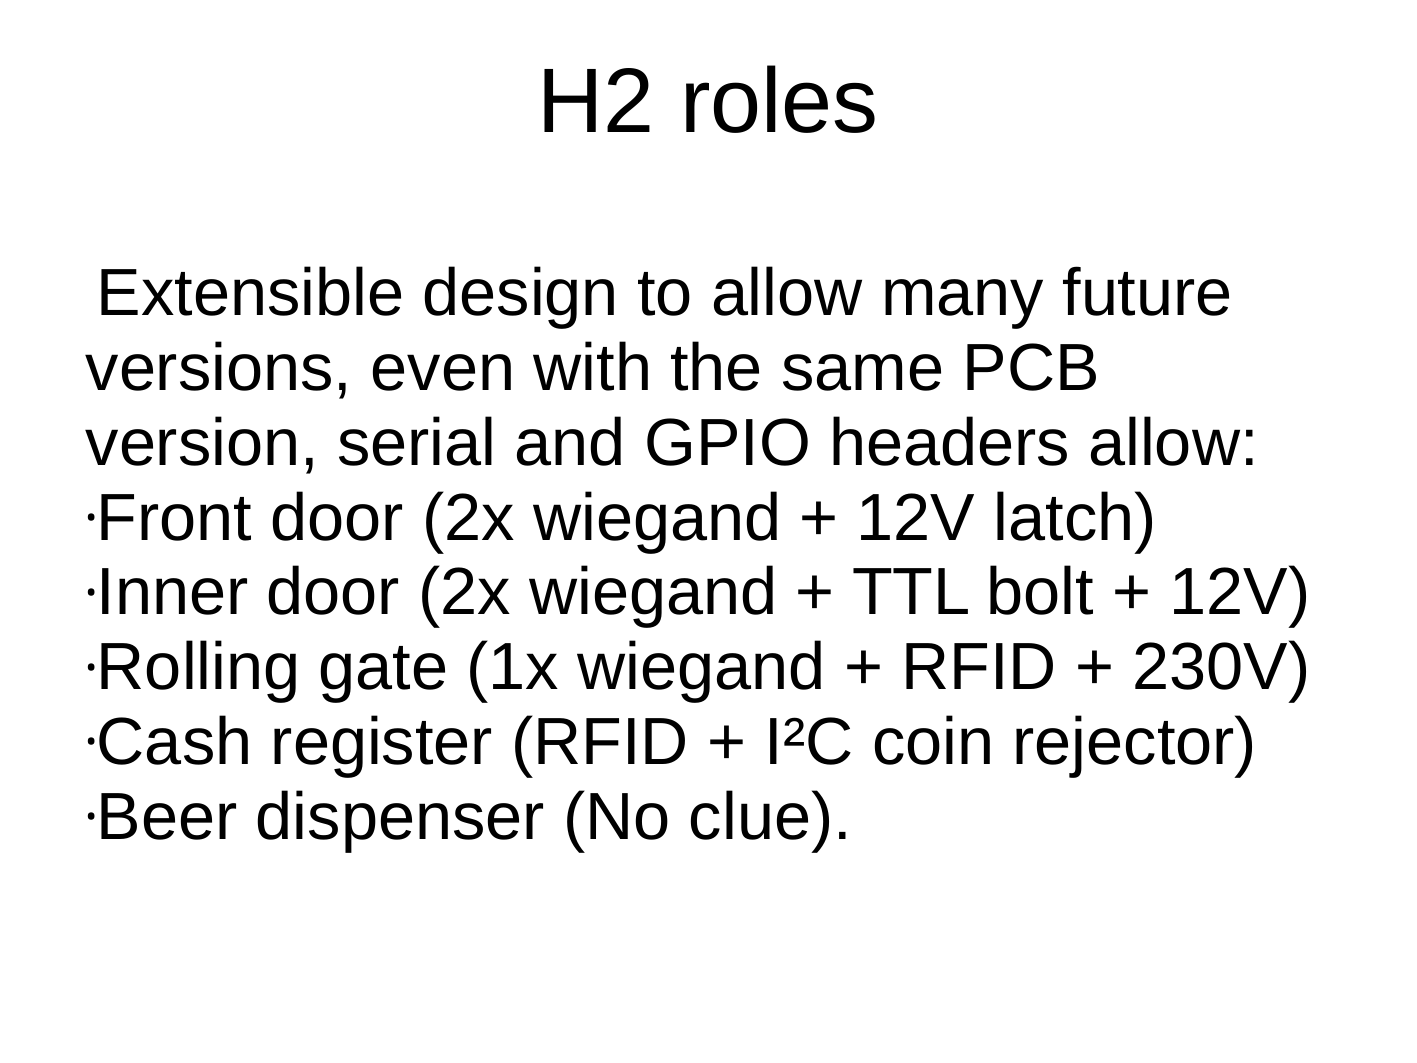

H2 roles
Extensible design to allow many future versions, even with the same PCB version, serial and GPIO headers allow:
Front door (2x wiegand + 12V latch)
Inner door (2x wiegand + TTL bolt + 12V)
Rolling gate (1x wiegand + RFID + 230V)
Cash register (RFID + I²C coin rejector)
Beer dispenser (No clue).